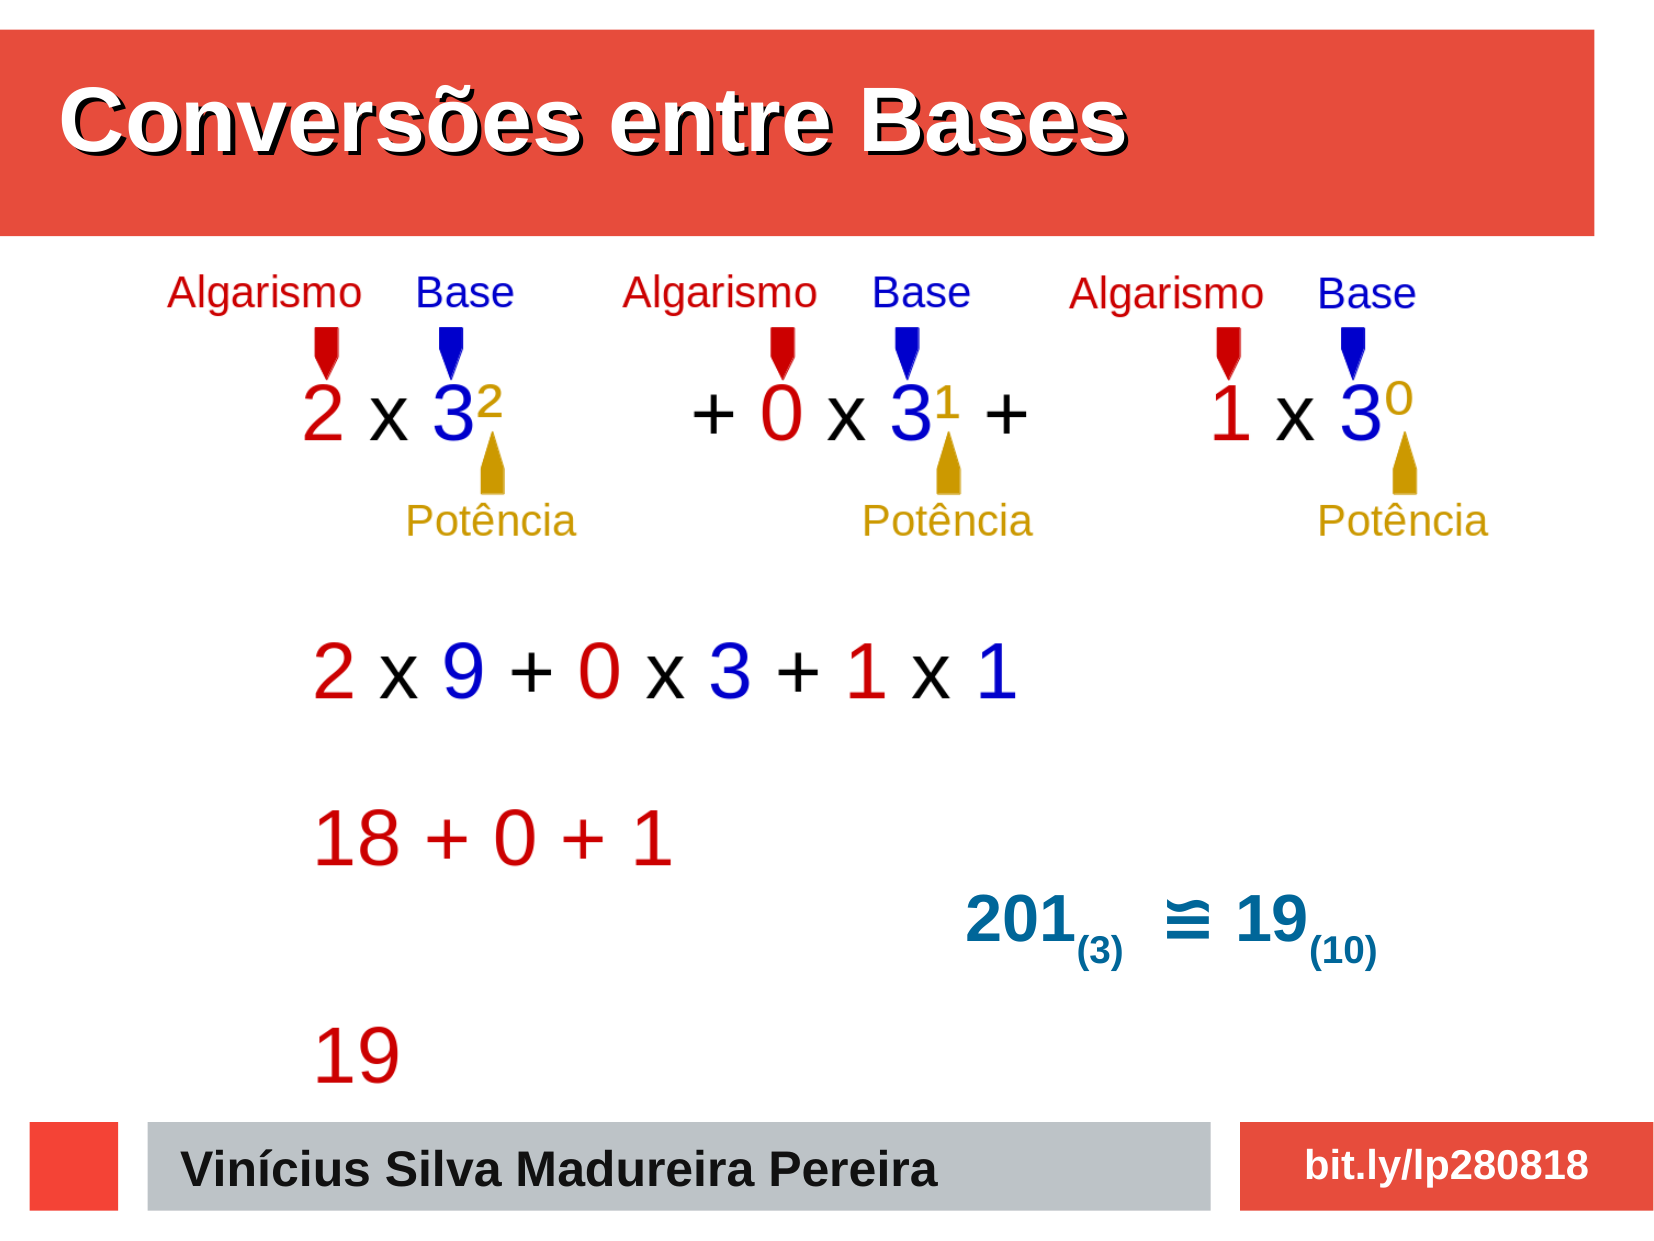

# Conversões entre Bases
201(3) ≌ 19(10)
Vinícius Silva Madureira Pereira
bit.ly/lp280818